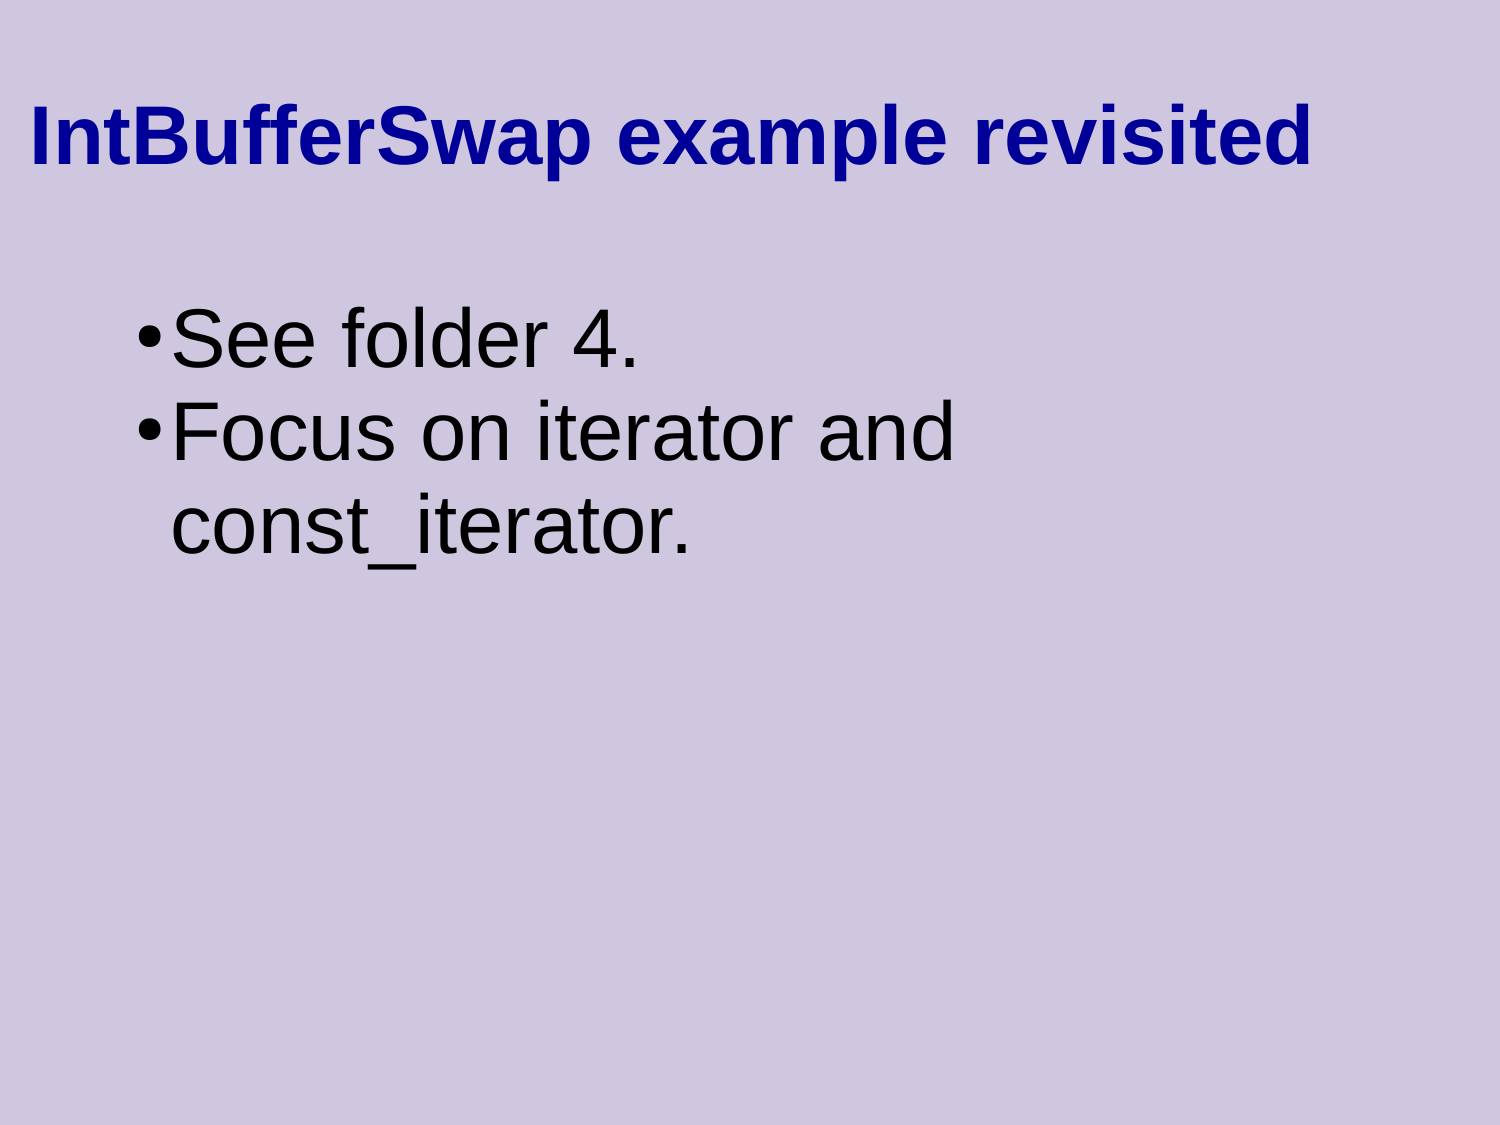

# IntBufferSwap example revisited
See folder 4.
Focus on iterator and const_iterator.